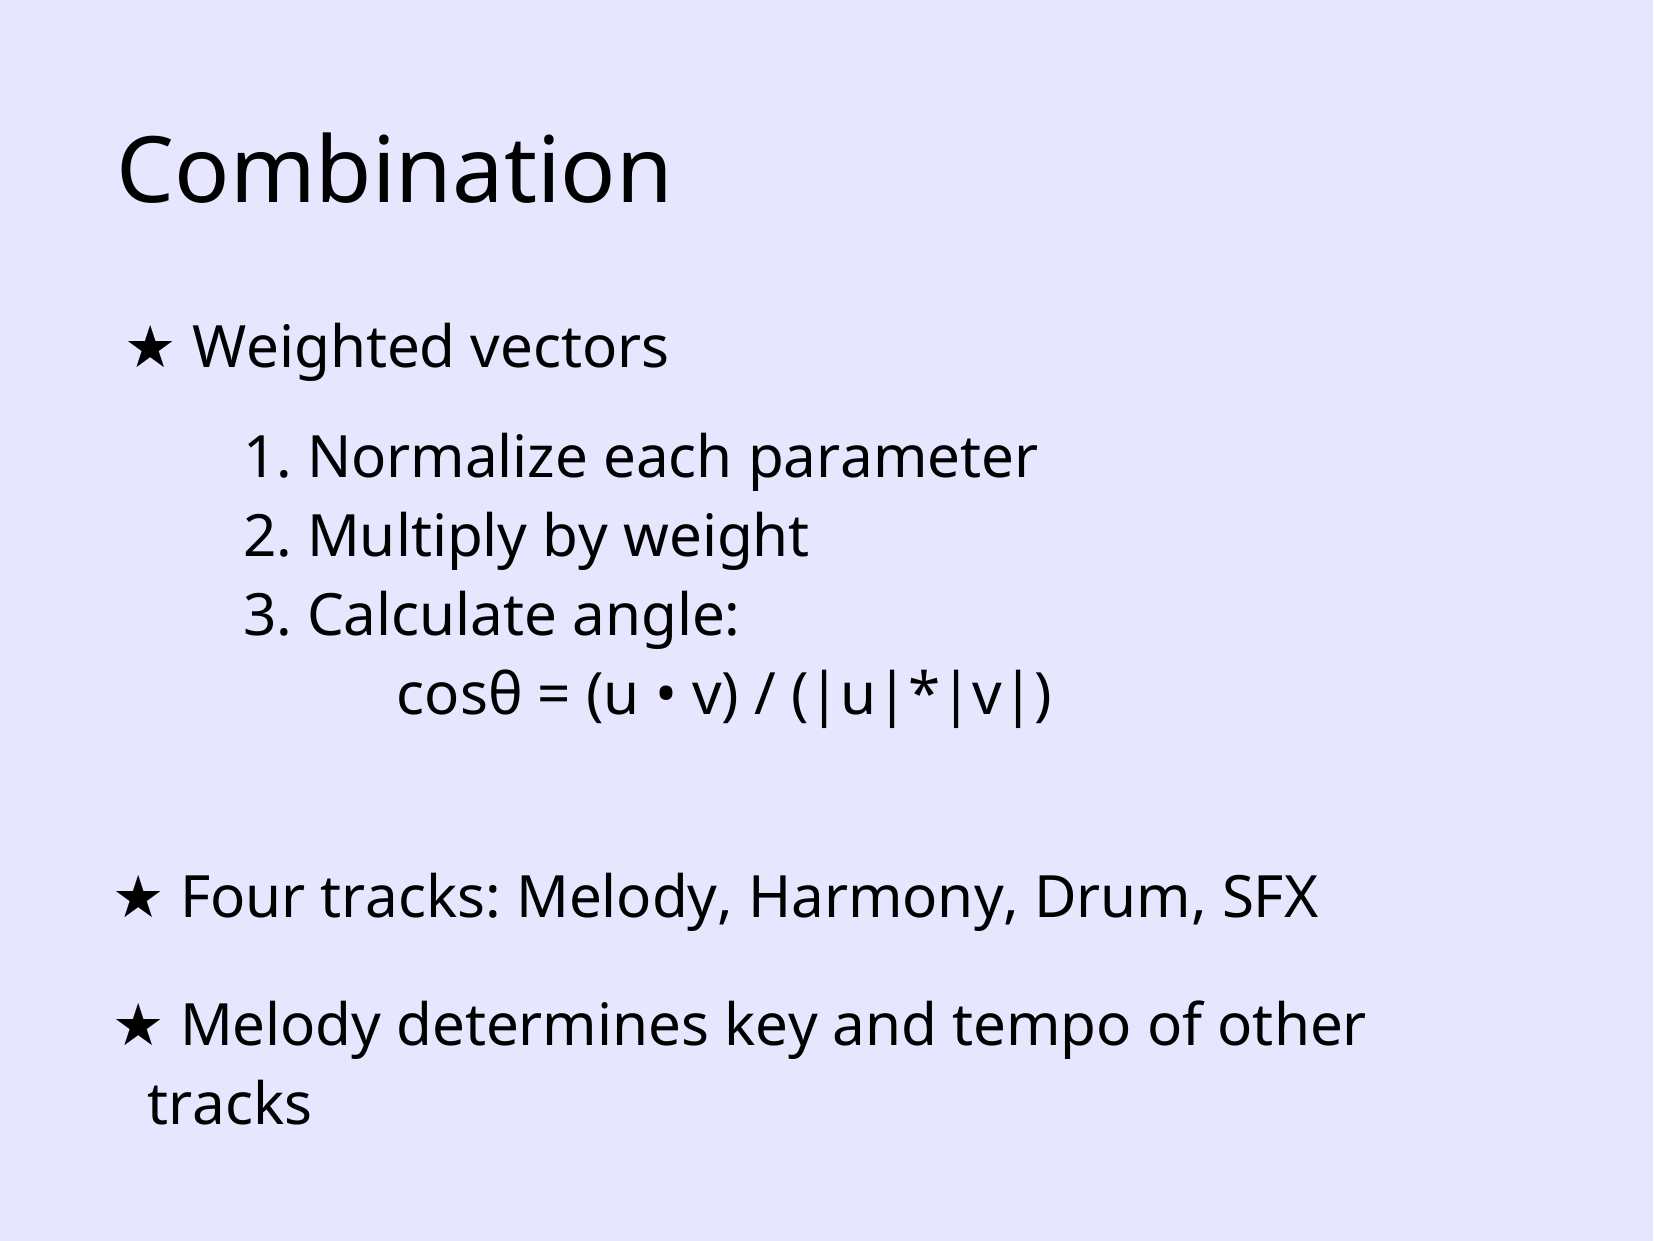

# Combination
★ Weighted vectors
1. Normalize each parameter
2. Multiply by weight
3. Calculate angle:
	cosθ = (u • v) / (|u|*|v|)
★ Four tracks: Melody, Harmony, Drum, SFX
★ Melody determines key and tempo of other tracks